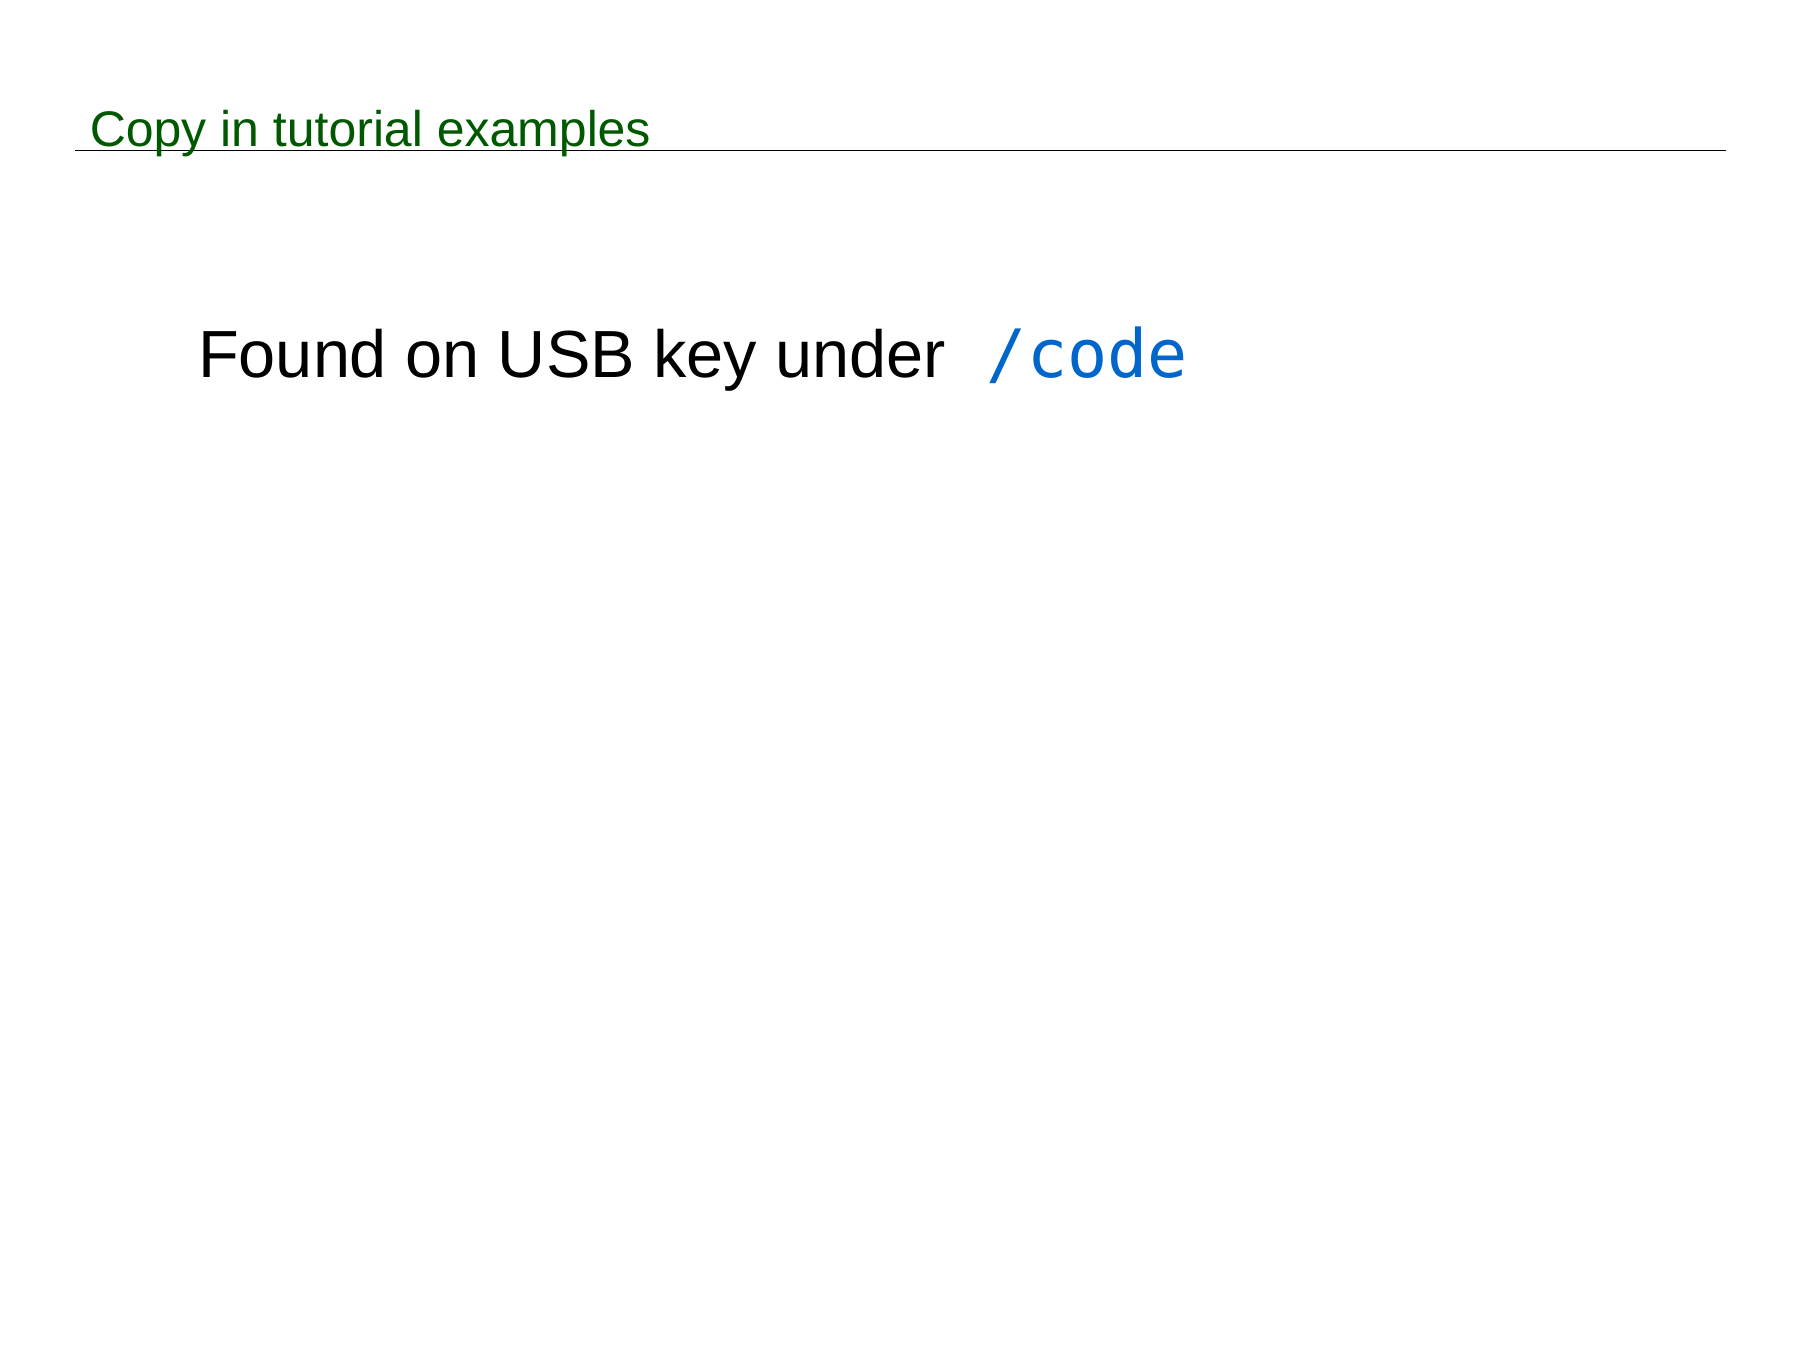

# Copy in tutorial examples
Found on USB key under /code